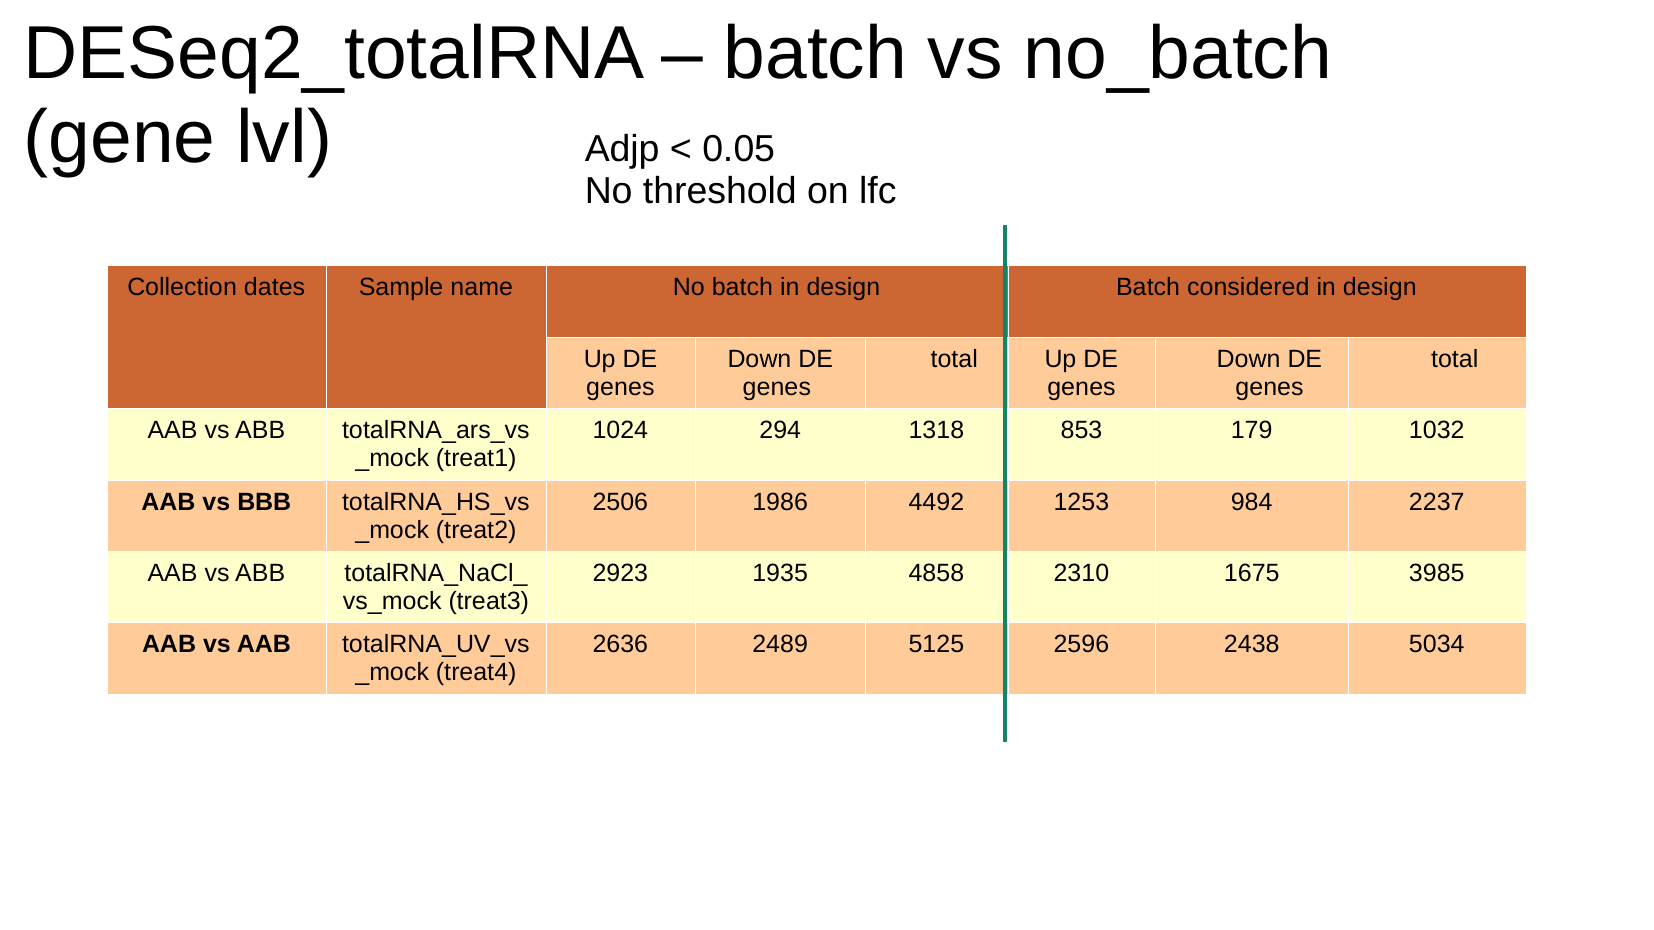

# DESeq2_totalRNA – batch vs no_batch (gene lvl)
Adjp < 0.05
No threshold on lfc
| Collection dates | Sample name | No batch in design | | | Batch considered in design | | |
| --- | --- | --- | --- | --- | --- | --- | --- |
| | | Up DE genes | Down DE genes | total | Up DE genes | Down DE genes | total |
| AAB vs ABB | totalRNA\_ars\_vs\_mock (treat1) | 1024 | 294 | 1318 | 853 | 179 | 1032 |
| AAB vs BBB | totalRNA\_HS\_vs\_mock (treat2) | 2506 | 1986 | 4492 | 1253 | 984 | 2237 |
| AAB vs ABB | totalRNA\_NaCl\_vs\_mock (treat3) | 2923 | 1935 | 4858 | 2310 | 1675 | 3985 |
| AAB vs AAB | totalRNA\_UV\_vs\_mock (treat4) | 2636 | 2489 | 5125 | 2596 | 2438 | 5034 |